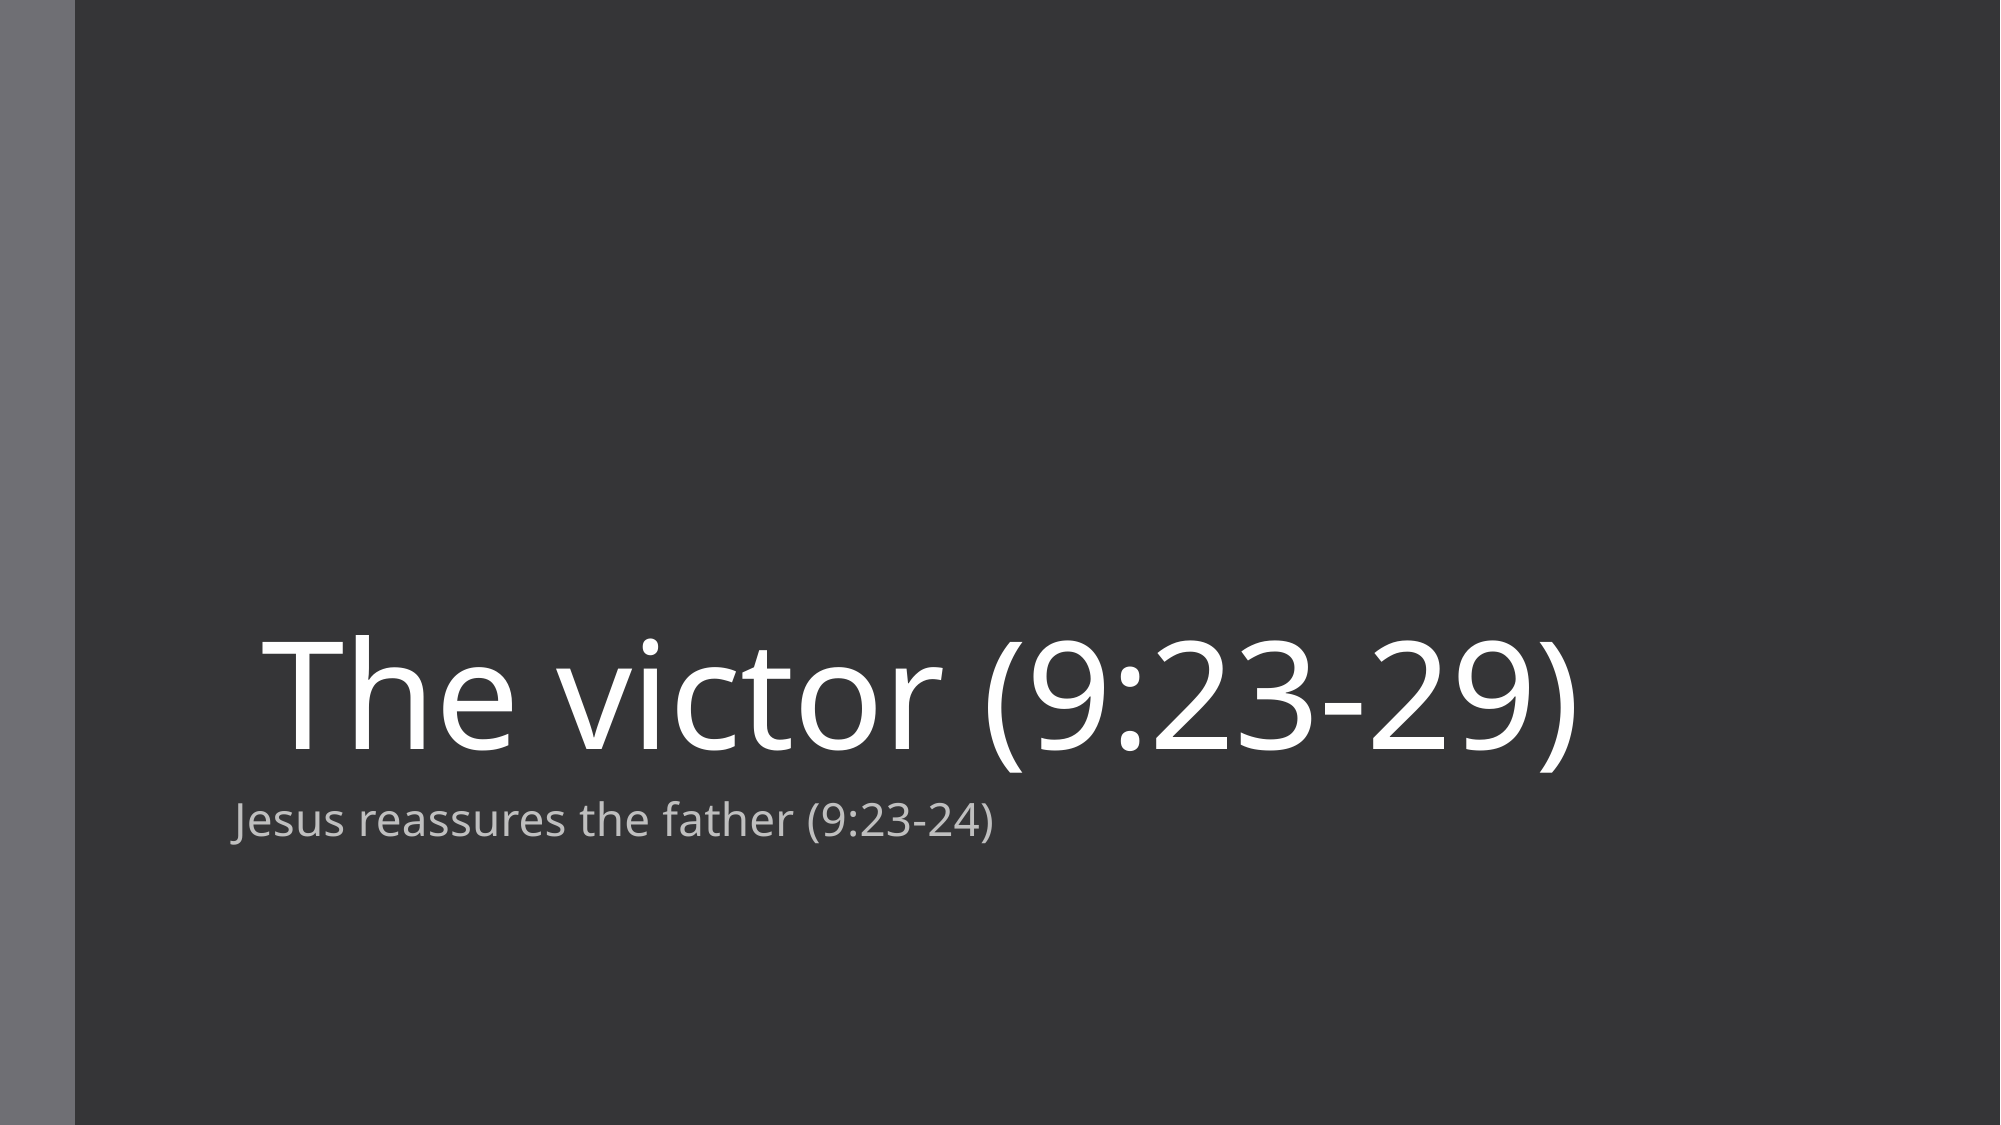

# The victor (9:23-29)
 Jesus reassures the father (9:23-24)